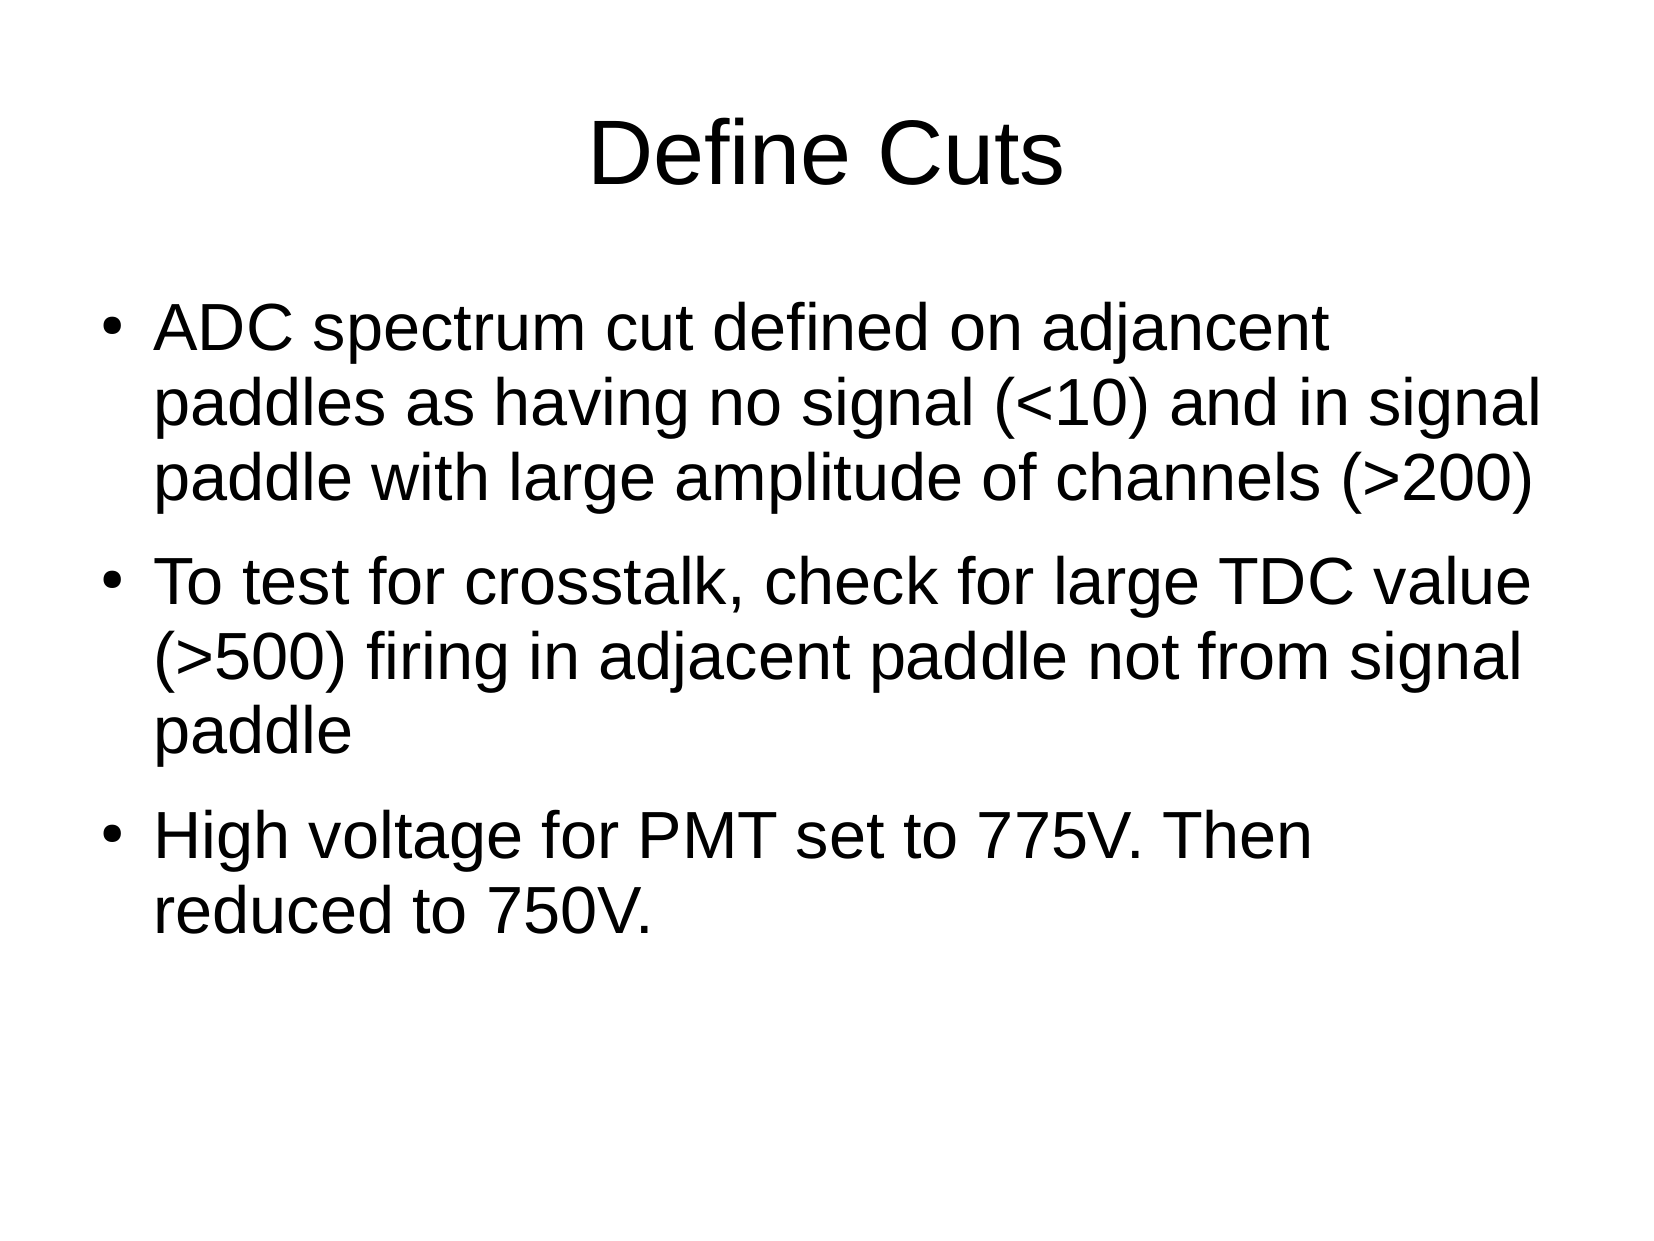

# Define Cuts
ADC spectrum cut defined on adjancent paddles as having no signal (<10) and in signal paddle with large amplitude of channels (>200)
To test for crosstalk, check for large TDC value (>500) firing in adjacent paddle not from signal paddle
High voltage for PMT set to 775V. Then reduced to 750V.